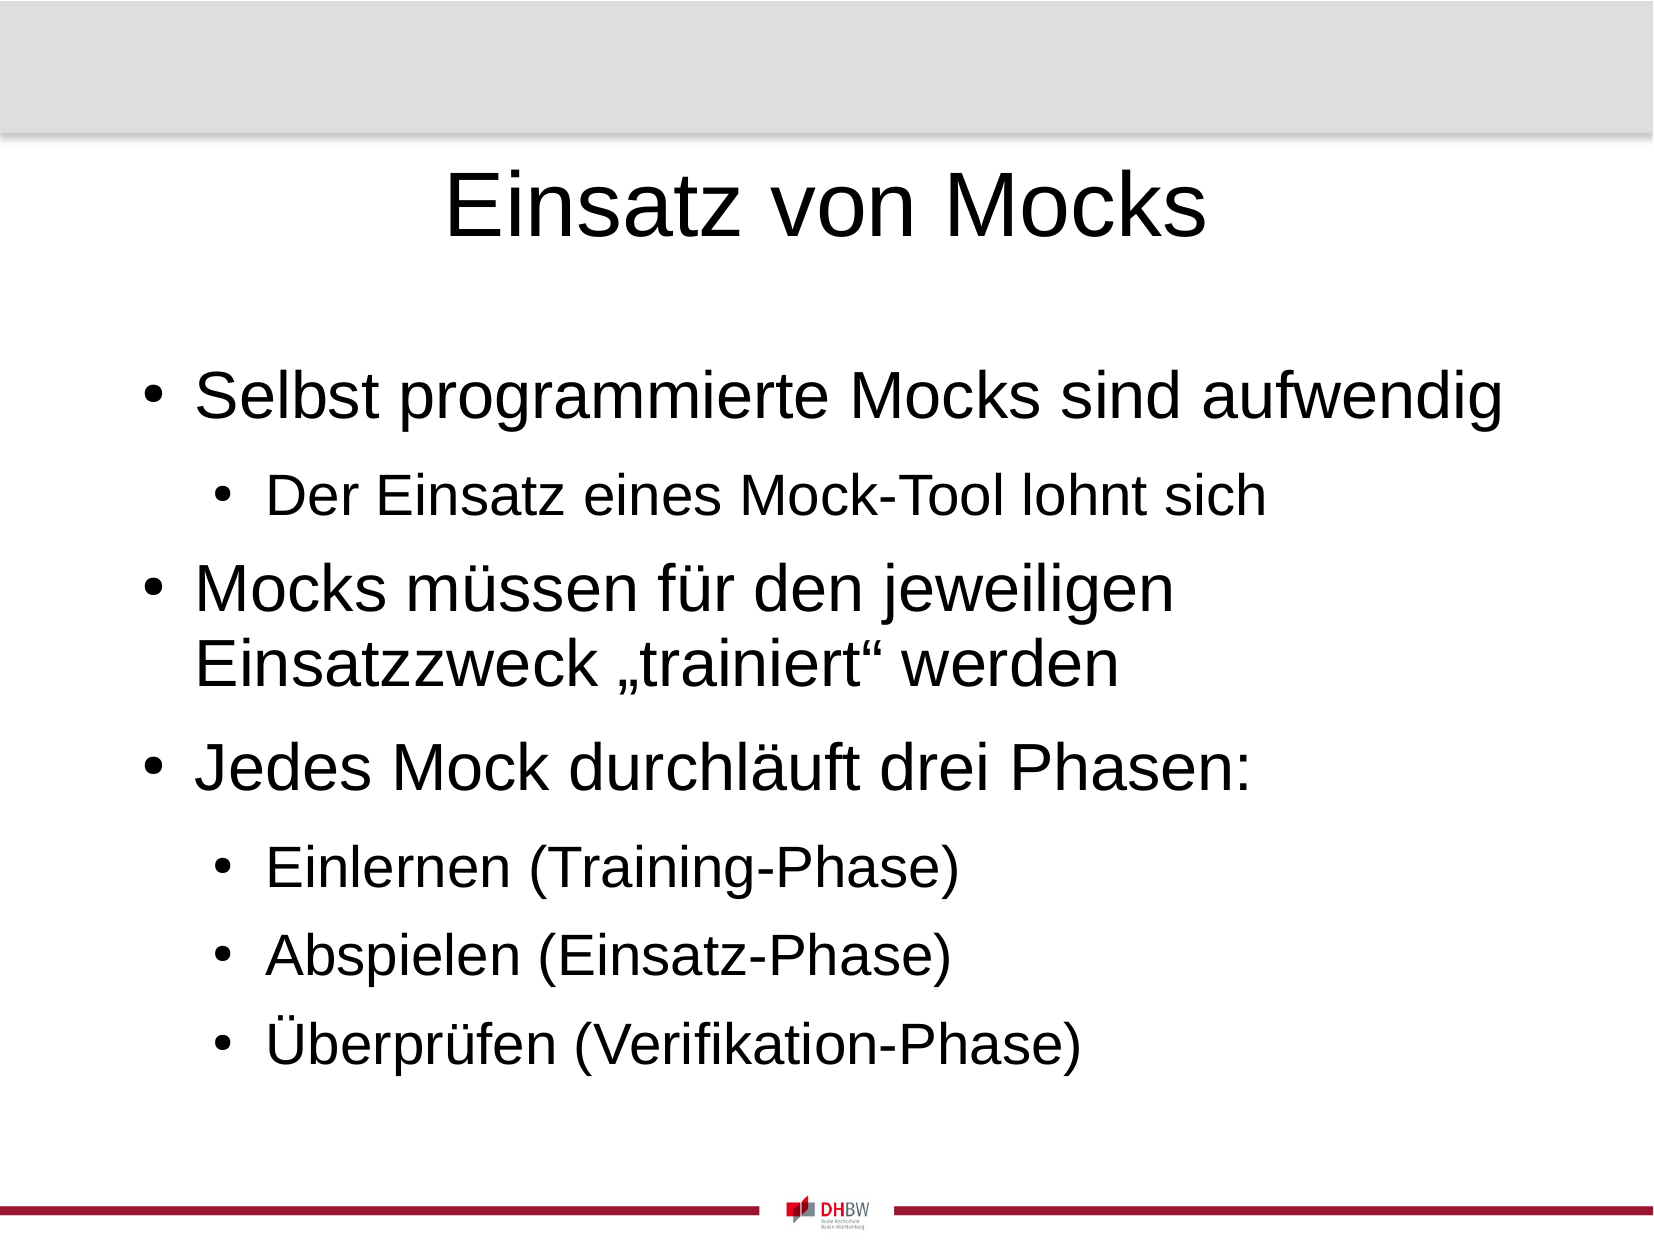

# Einsatz von Mocks
Selbst programmierte Mocks sind aufwendig
Der Einsatz eines Mock-Tool lohnt sich
Mocks müssen für den jeweiligen Einsatzzweck „trainiert“ werden
Jedes Mock durchläuft drei Phasen:
Einlernen (Training-Phase)
Abspielen (Einsatz-Phase)
Überprüfen (Verifikation-Phase)